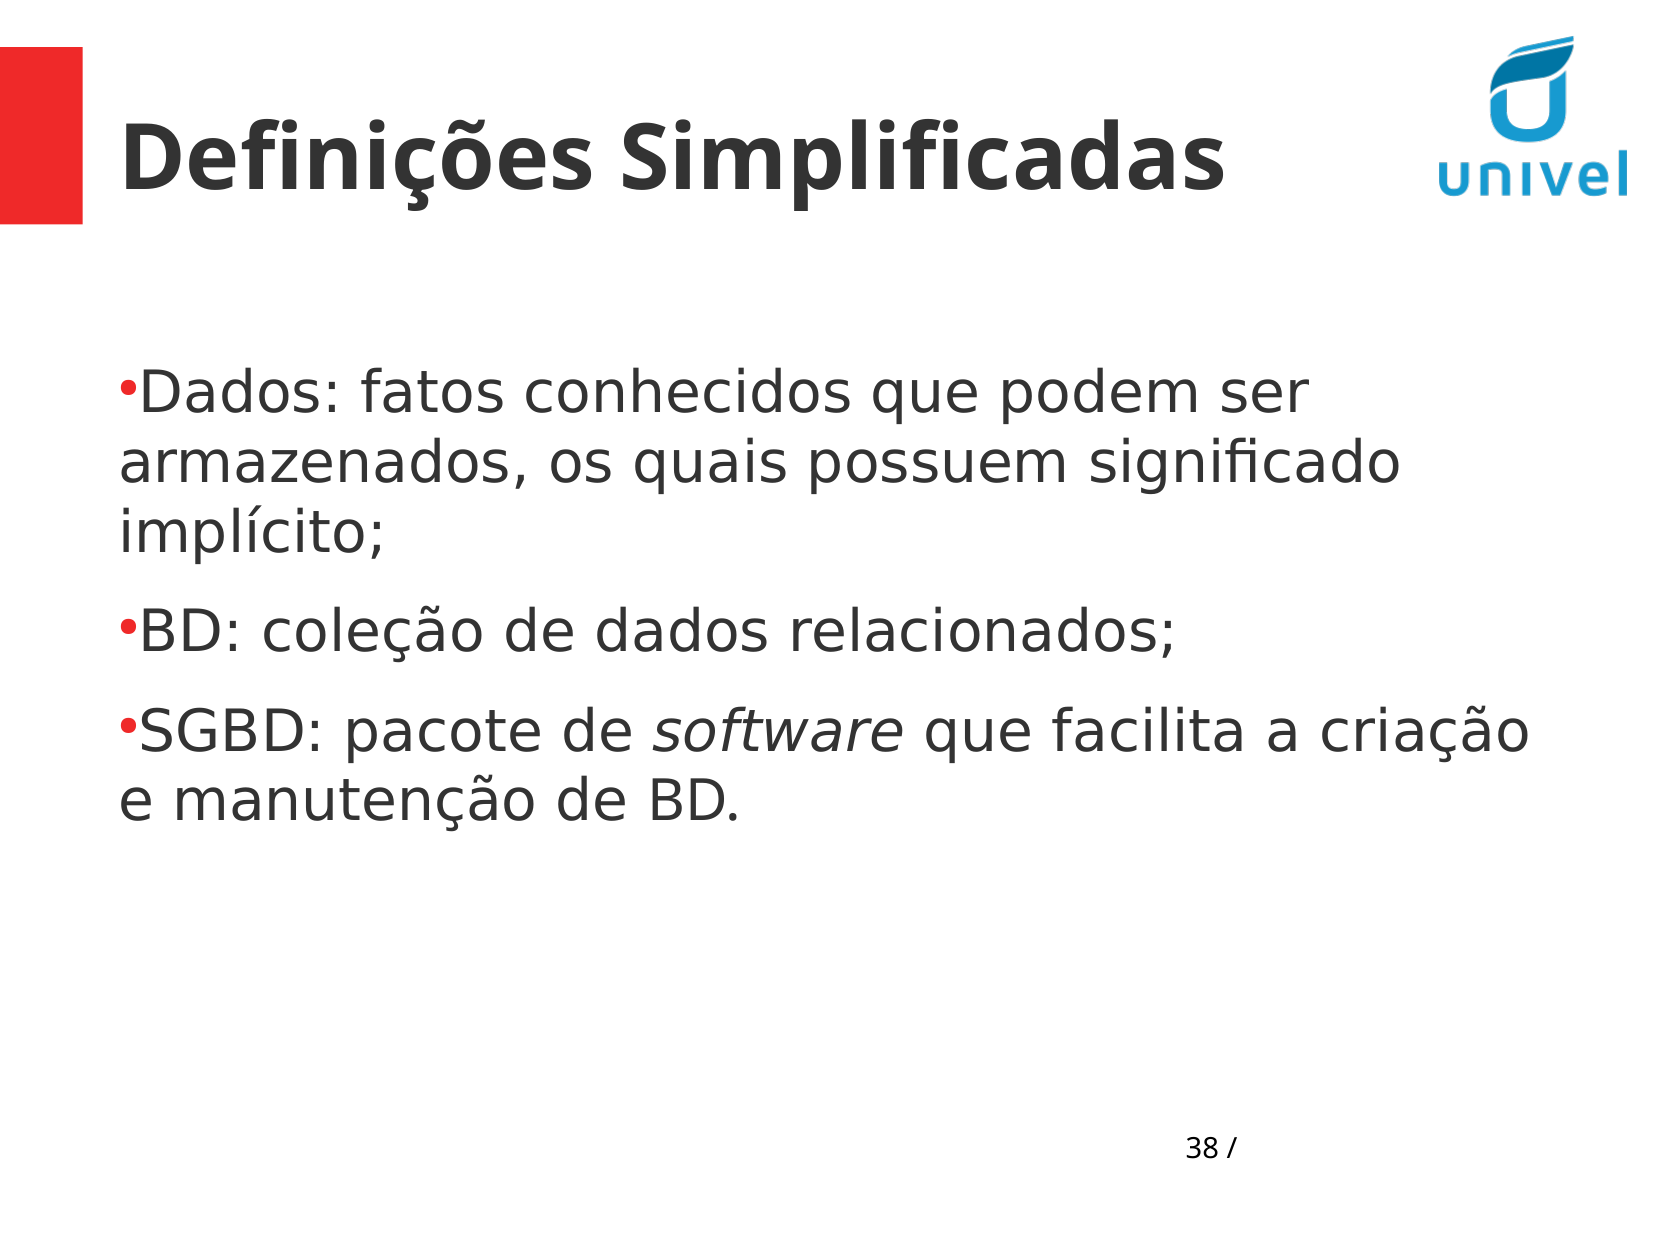

# Definições Simplificadas
Dados: fatos conhecidos que podem ser armazenados, os quais possuem significado implícito;
BD: coleção de dados relacionados;
SGBD: pacote de software que facilita a criação e manutenção de BD.